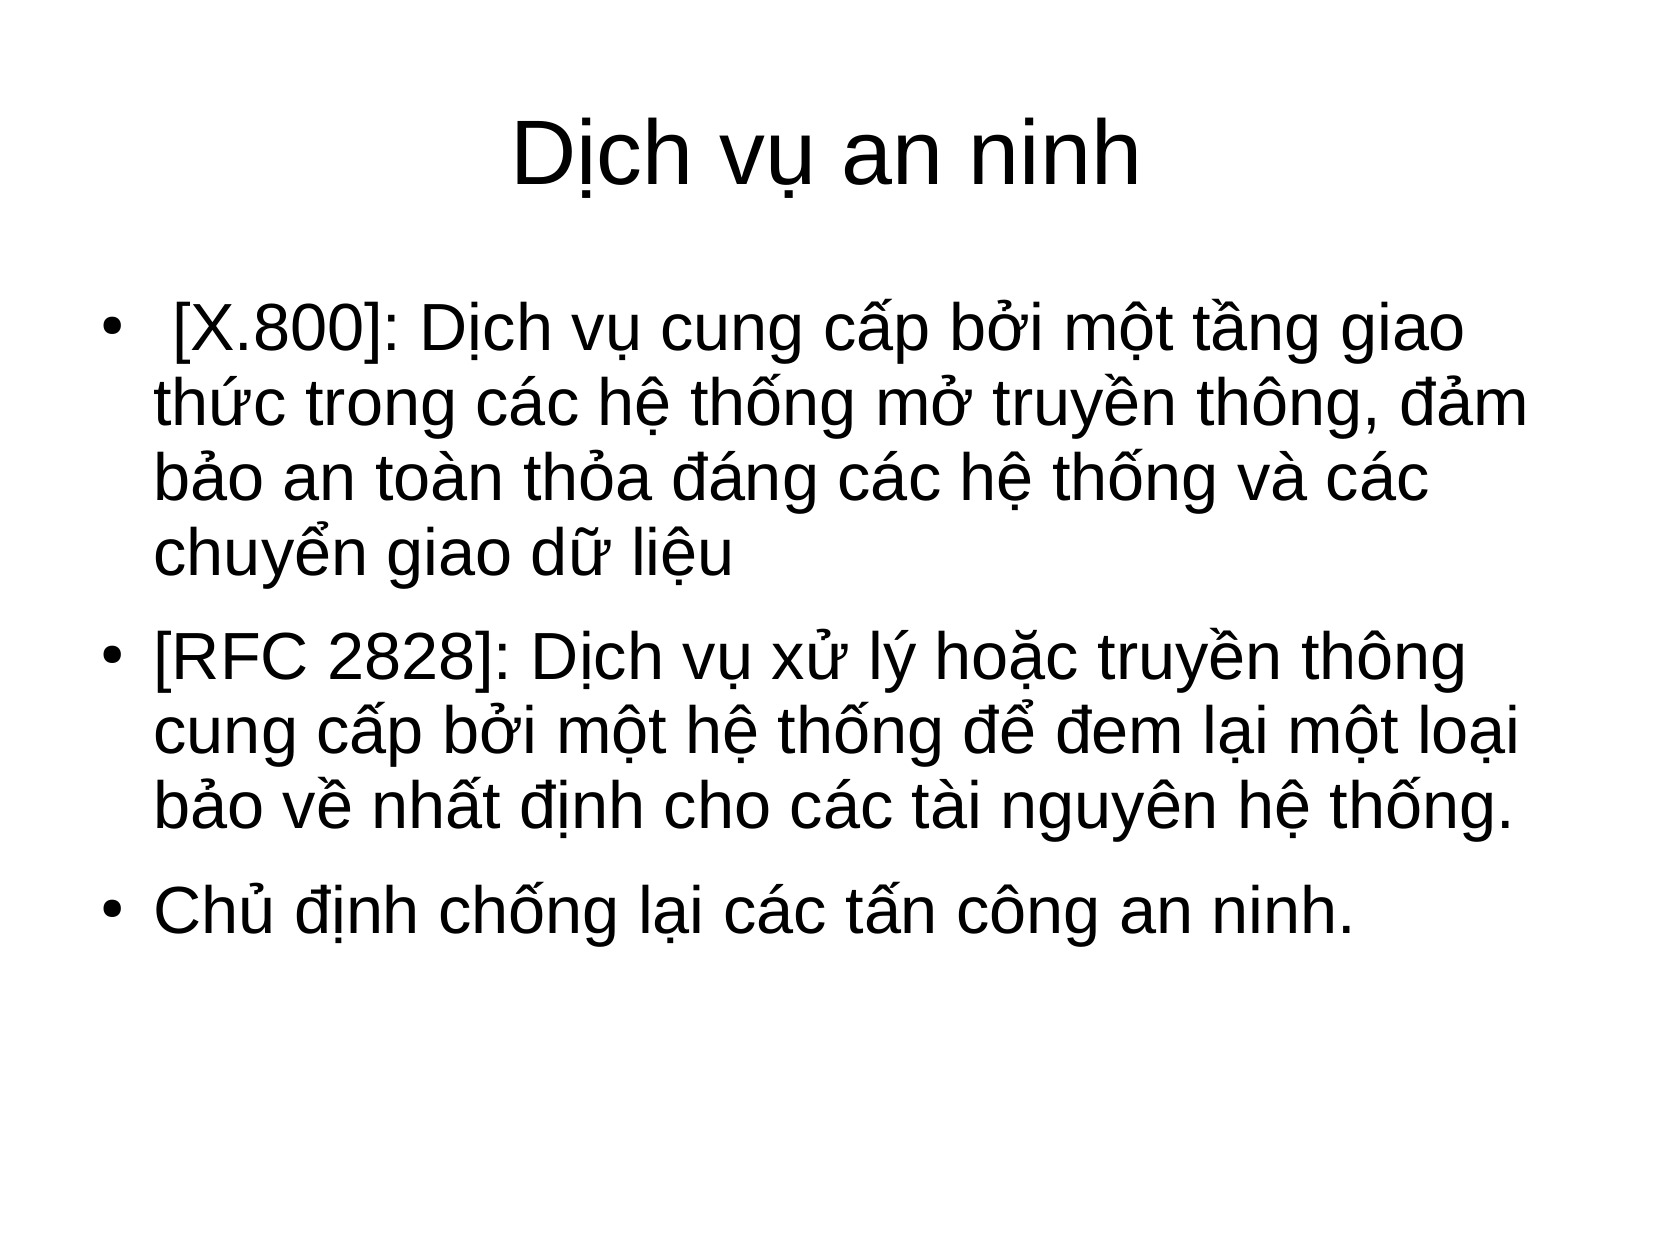

# Dịch vụ an ninh
 [X.800]: Dịch vụ cung cấp bởi một tầng giao thức trong các hệ thống mở truyền thông, đảm bảo an toàn thỏa đáng các hệ thống và các chuyển giao dữ liệu
[RFC 2828]: Dịch vụ xử lý hoặc truyền thông cung cấp bởi một hệ thống để đem lại một loại bảo về nhất định cho các tài nguyên hệ thống.
Chủ định chống lại các tấn công an ninh.